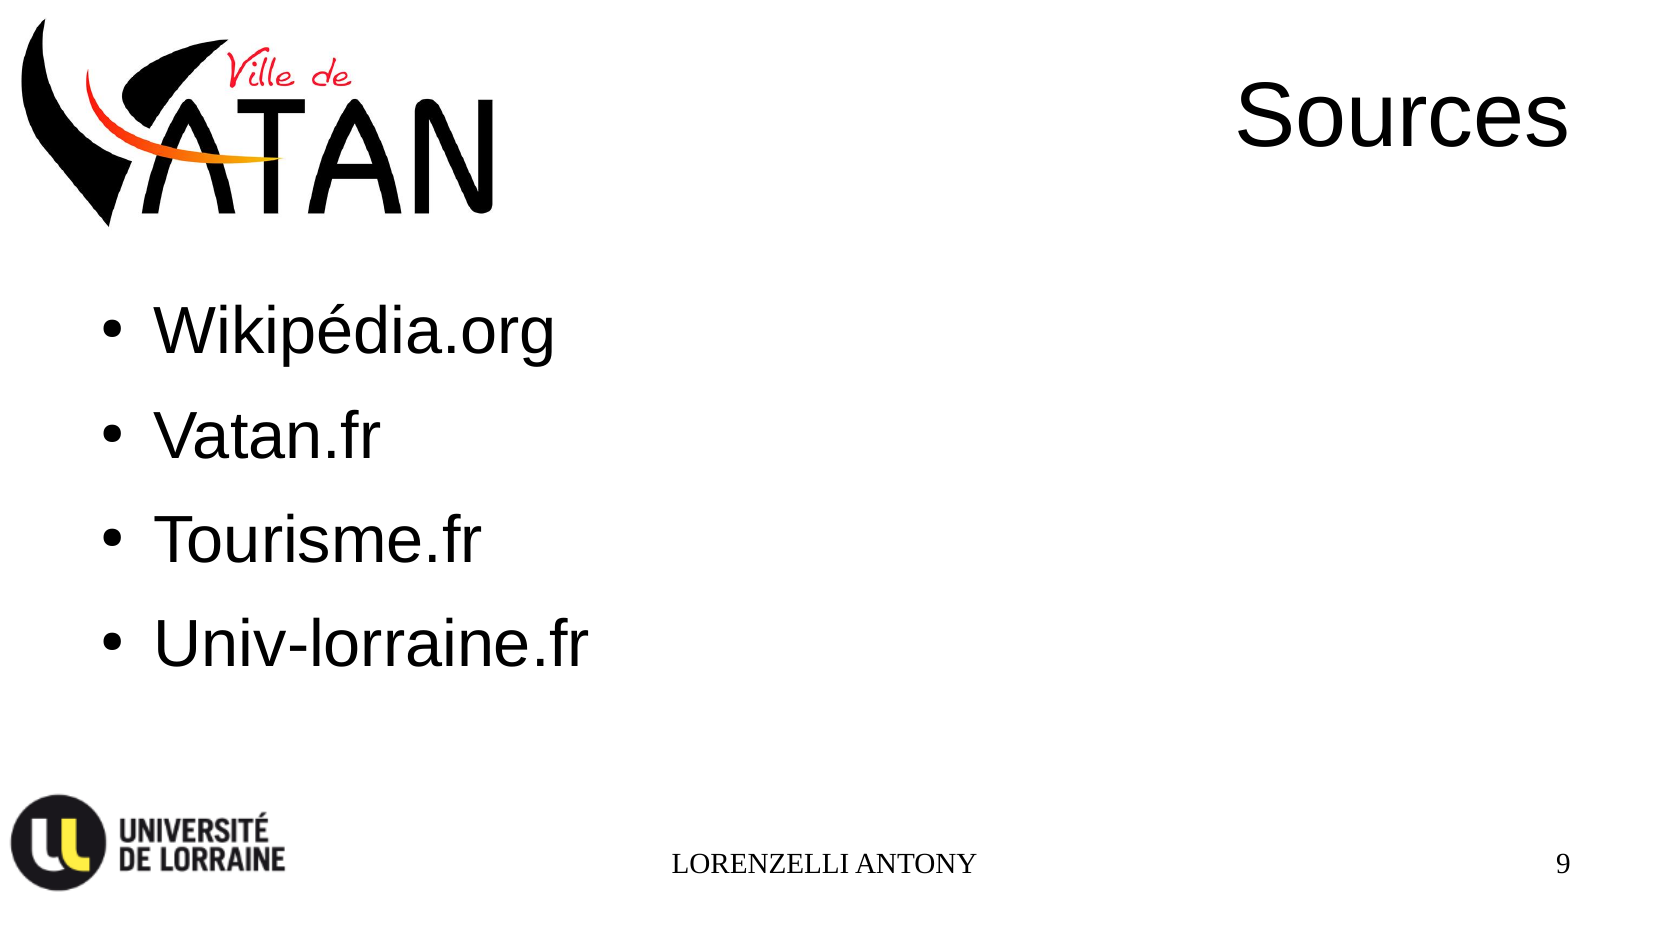

# Sources
Wikipédia.org
Vatan.fr
Tourisme.fr
Univ-lorraine.fr
LORENZELLI ANTONY
9